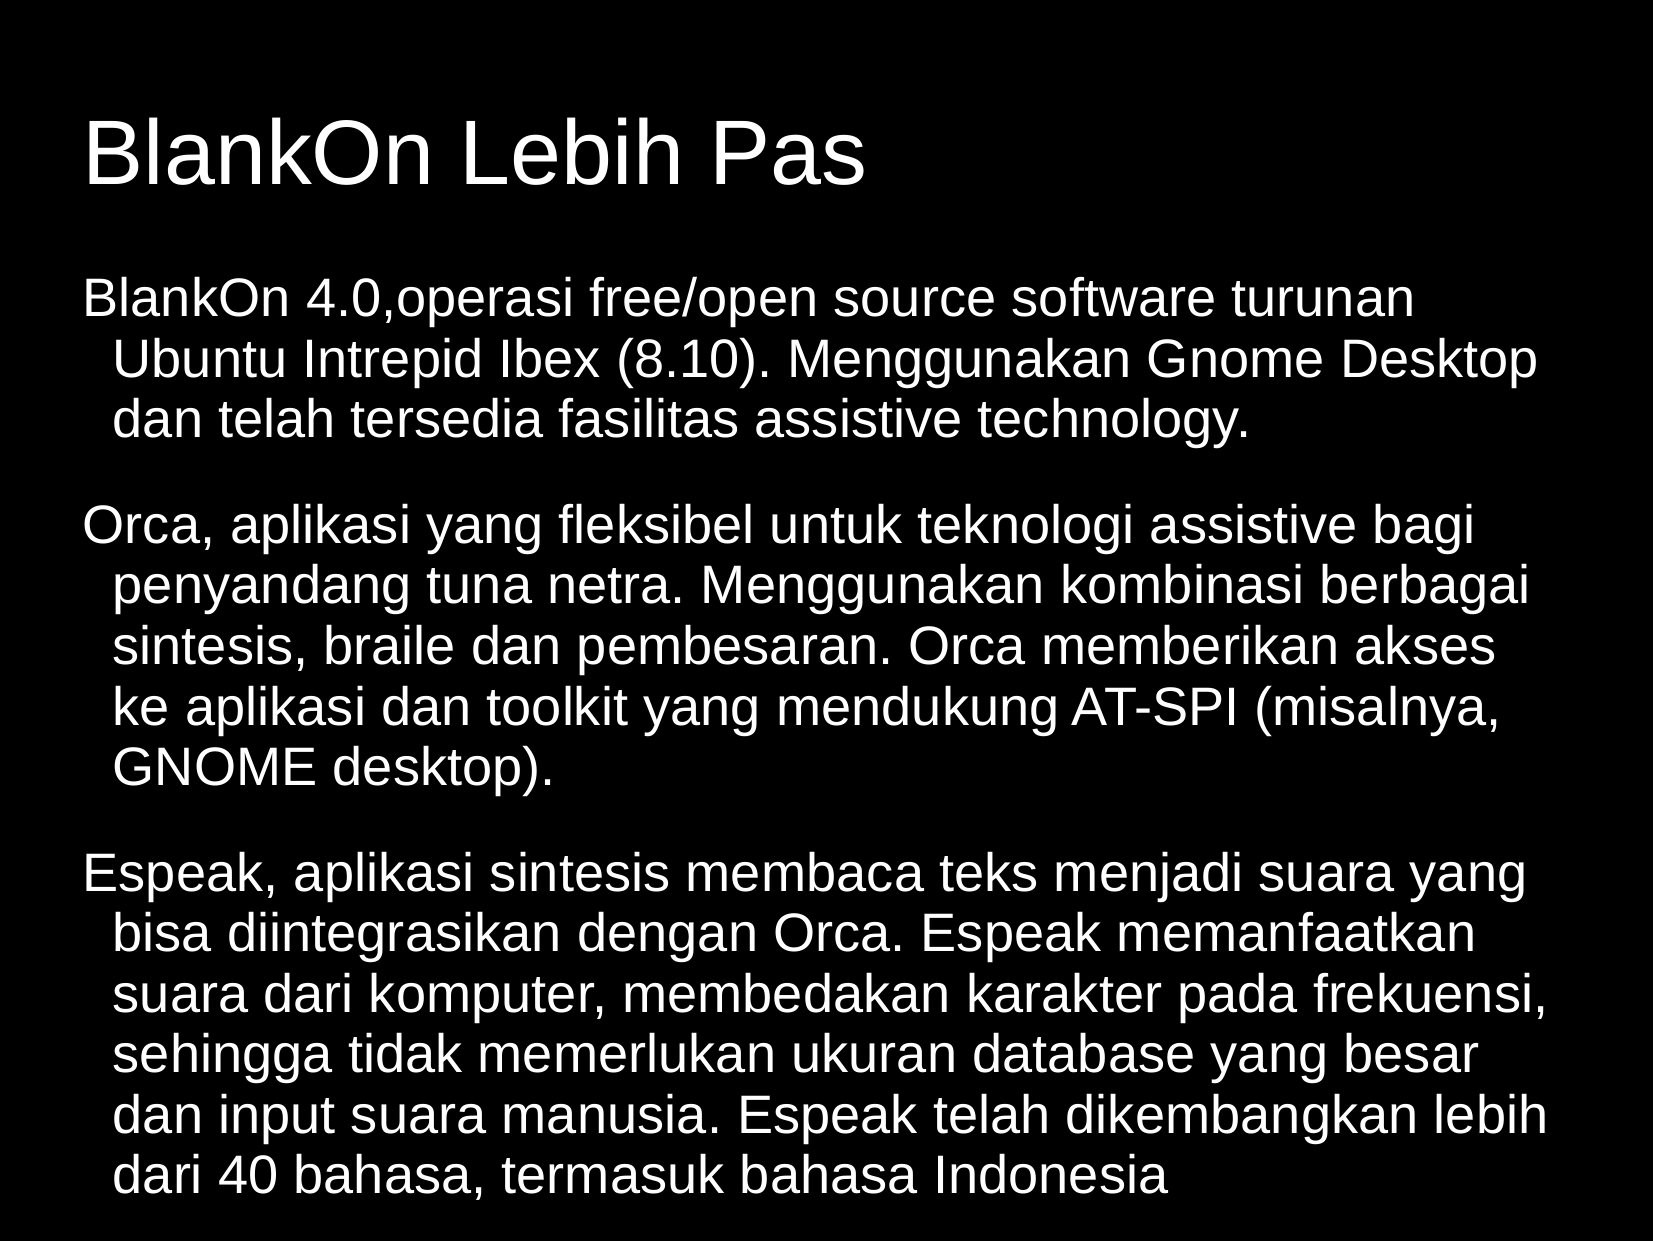

# BlankOn Lebih Pas
BlankOn 4.0,operasi free/open source software turunan Ubuntu Intrepid Ibex (8.10). Menggunakan Gnome Desktop dan telah tersedia fasilitas assistive technology.
Orca, aplikasi yang fleksibel untuk teknologi assistive bagi penyandang tuna netra. Menggunakan kombinasi berbagai sintesis, braile dan pembesaran. Orca memberikan akses ke aplikasi dan toolkit yang mendukung AT-SPI (misalnya, GNOME desktop).
Espeak, aplikasi sintesis membaca teks menjadi suara yang bisa diintegrasikan dengan Orca. Espeak memanfaatkan suara dari komputer, membedakan karakter pada frekuensi, sehingga tidak memerlukan ukuran database yang besar dan input suara manusia. Espeak telah dikembangkan lebih dari 40 bahasa, termasuk bahasa Indonesia